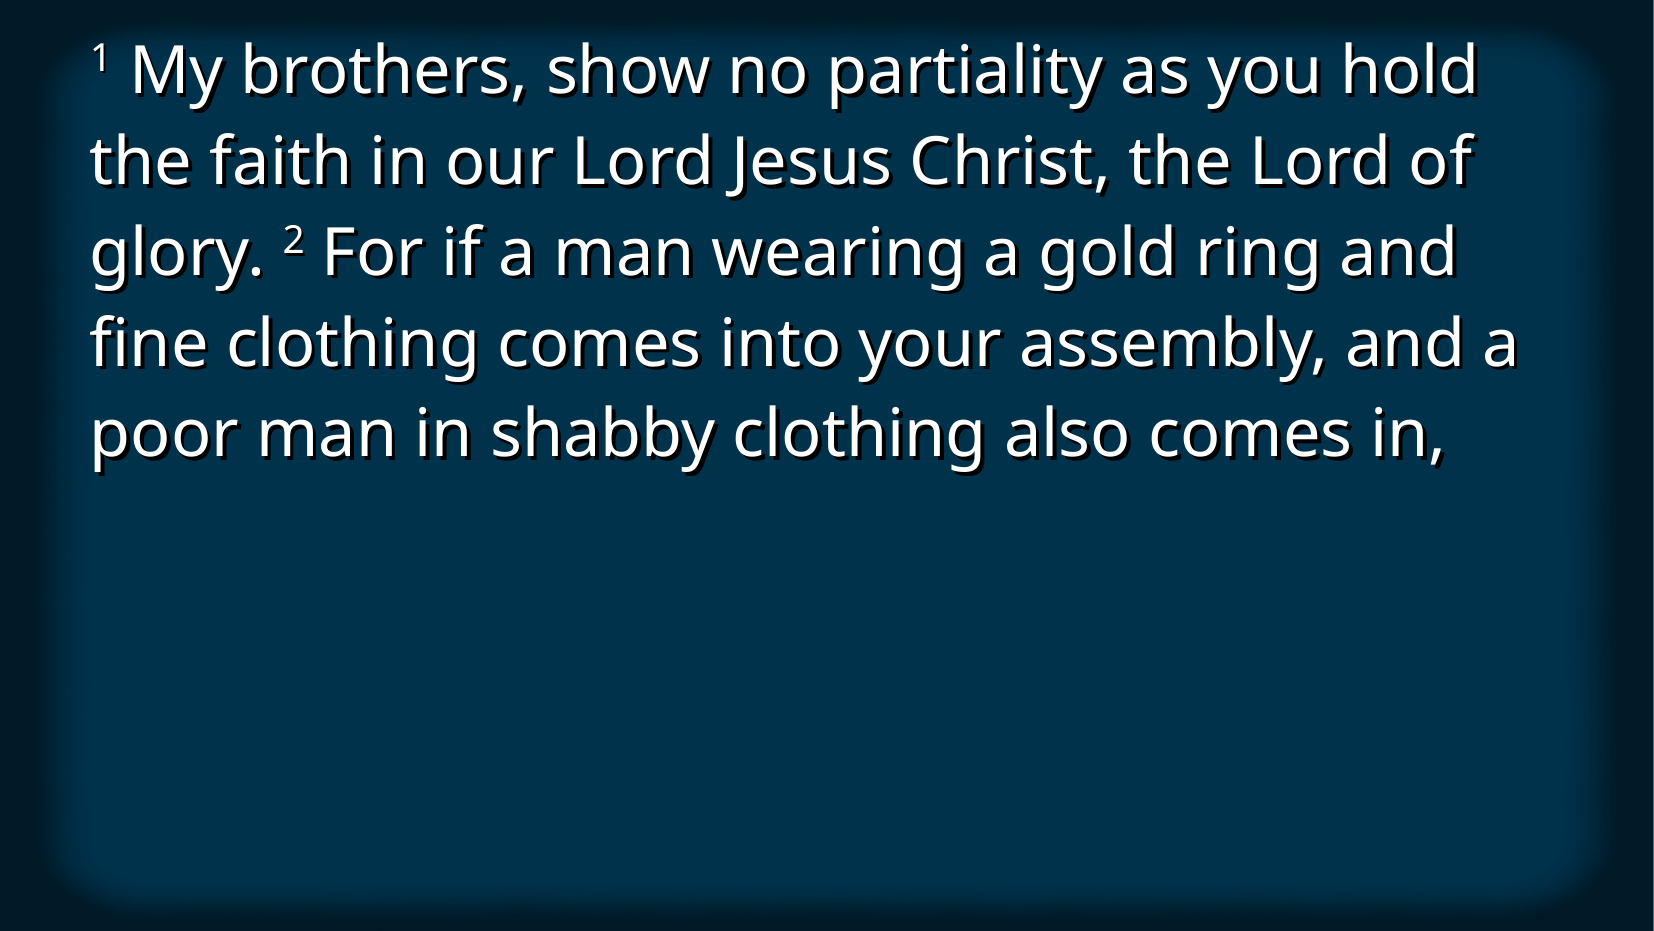

1 My brothers, show no partiality as you hold the faith in our Lord Jesus Christ, the Lord of glory. 2 For if a man wearing a gold ring and fine clothing comes into your assembly, and a poor man in shabby clothing also comes in,